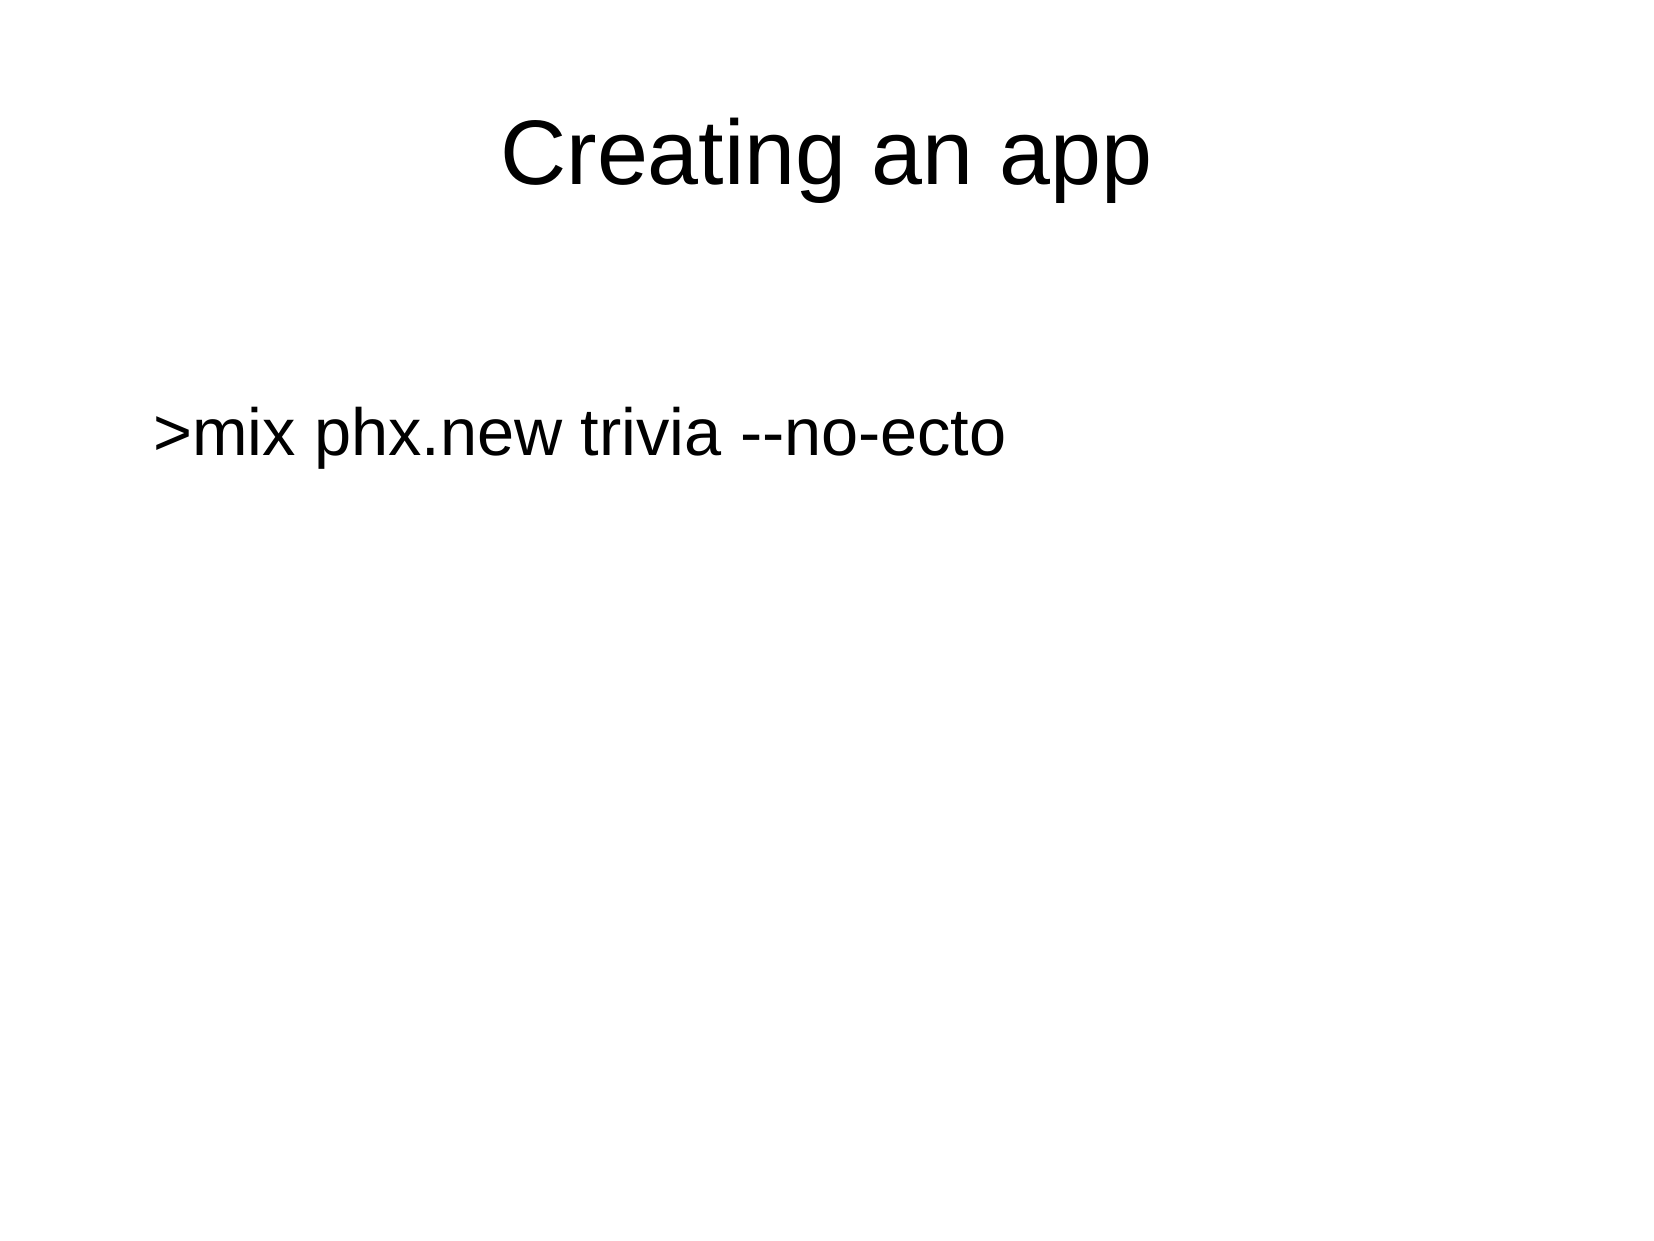

# Creating an app
>mix phx.new trivia --no-ecto